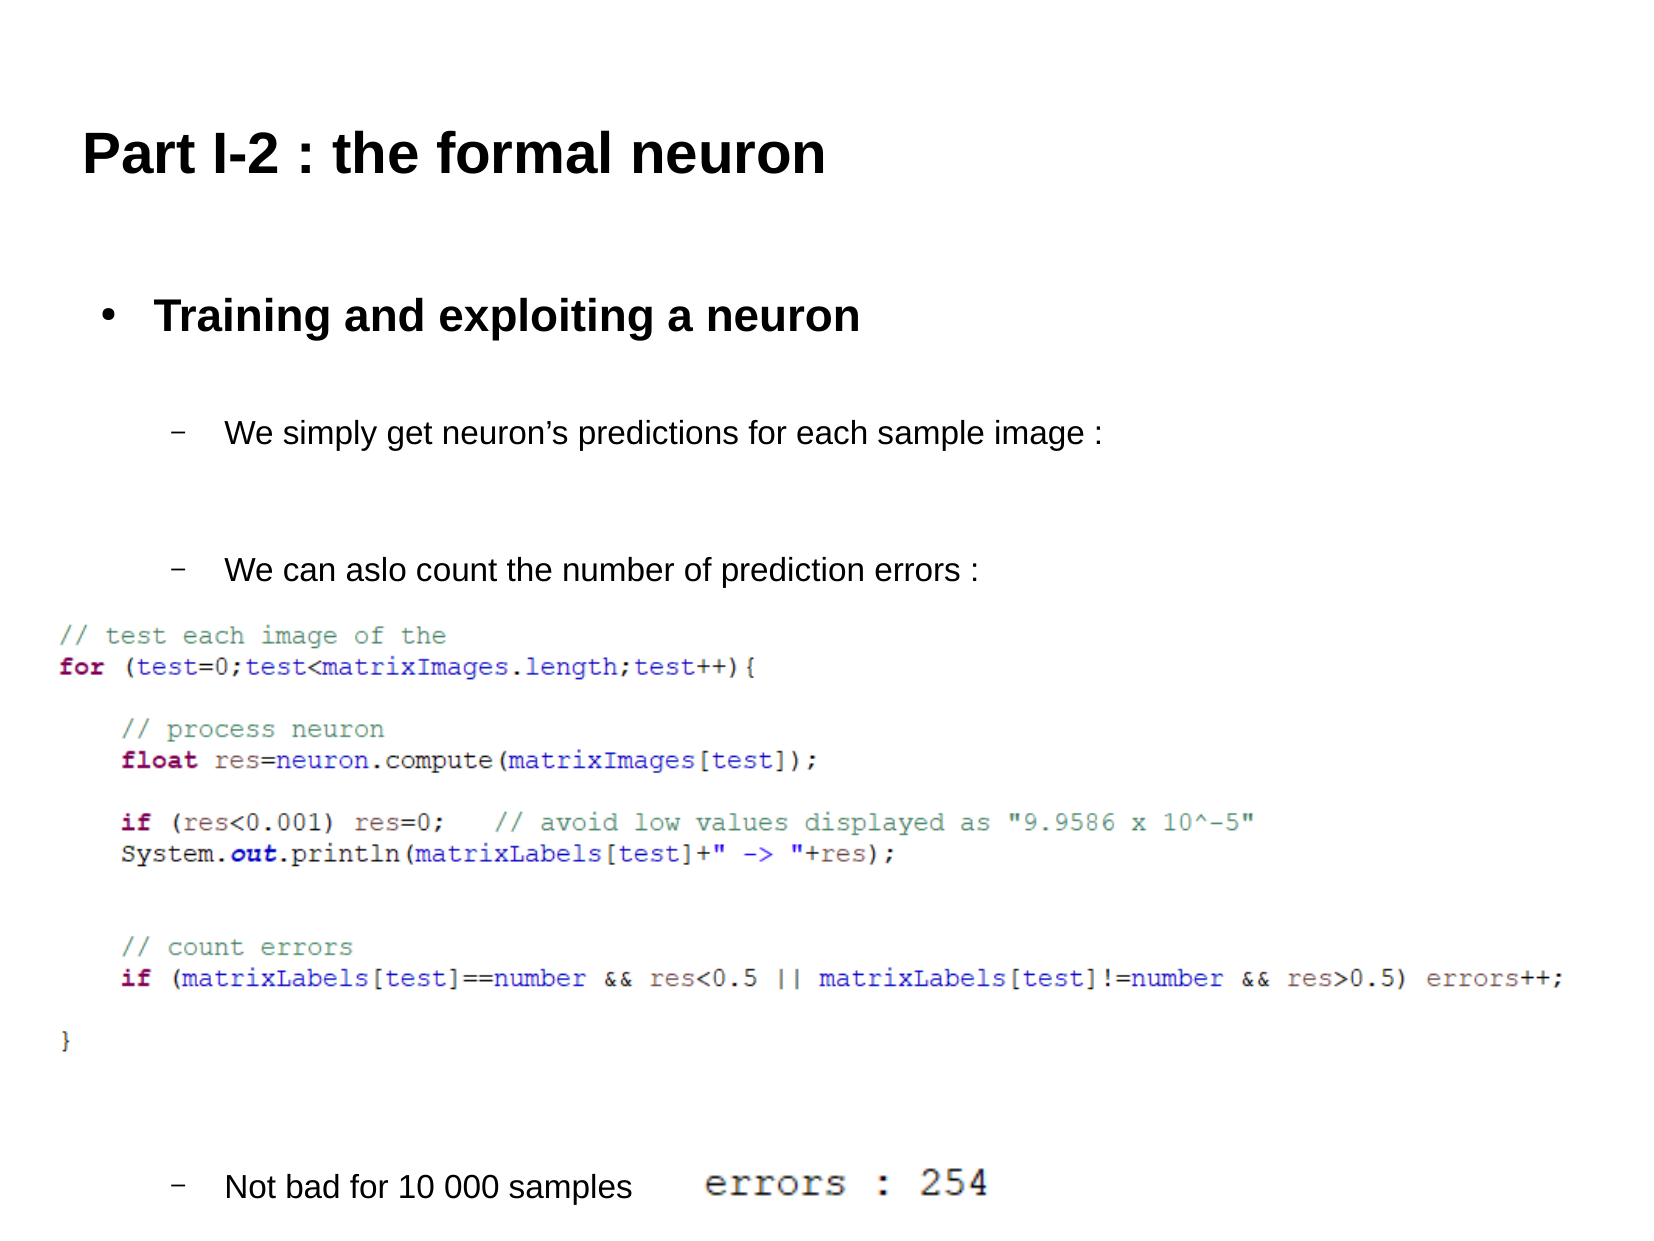

# Part I-2 : the formal neuron
Training and exploiting a neuron
We simply get neuron’s predictions for each sample image :
We can aslo count the number of prediction errors :
Not bad for 10 000 samples